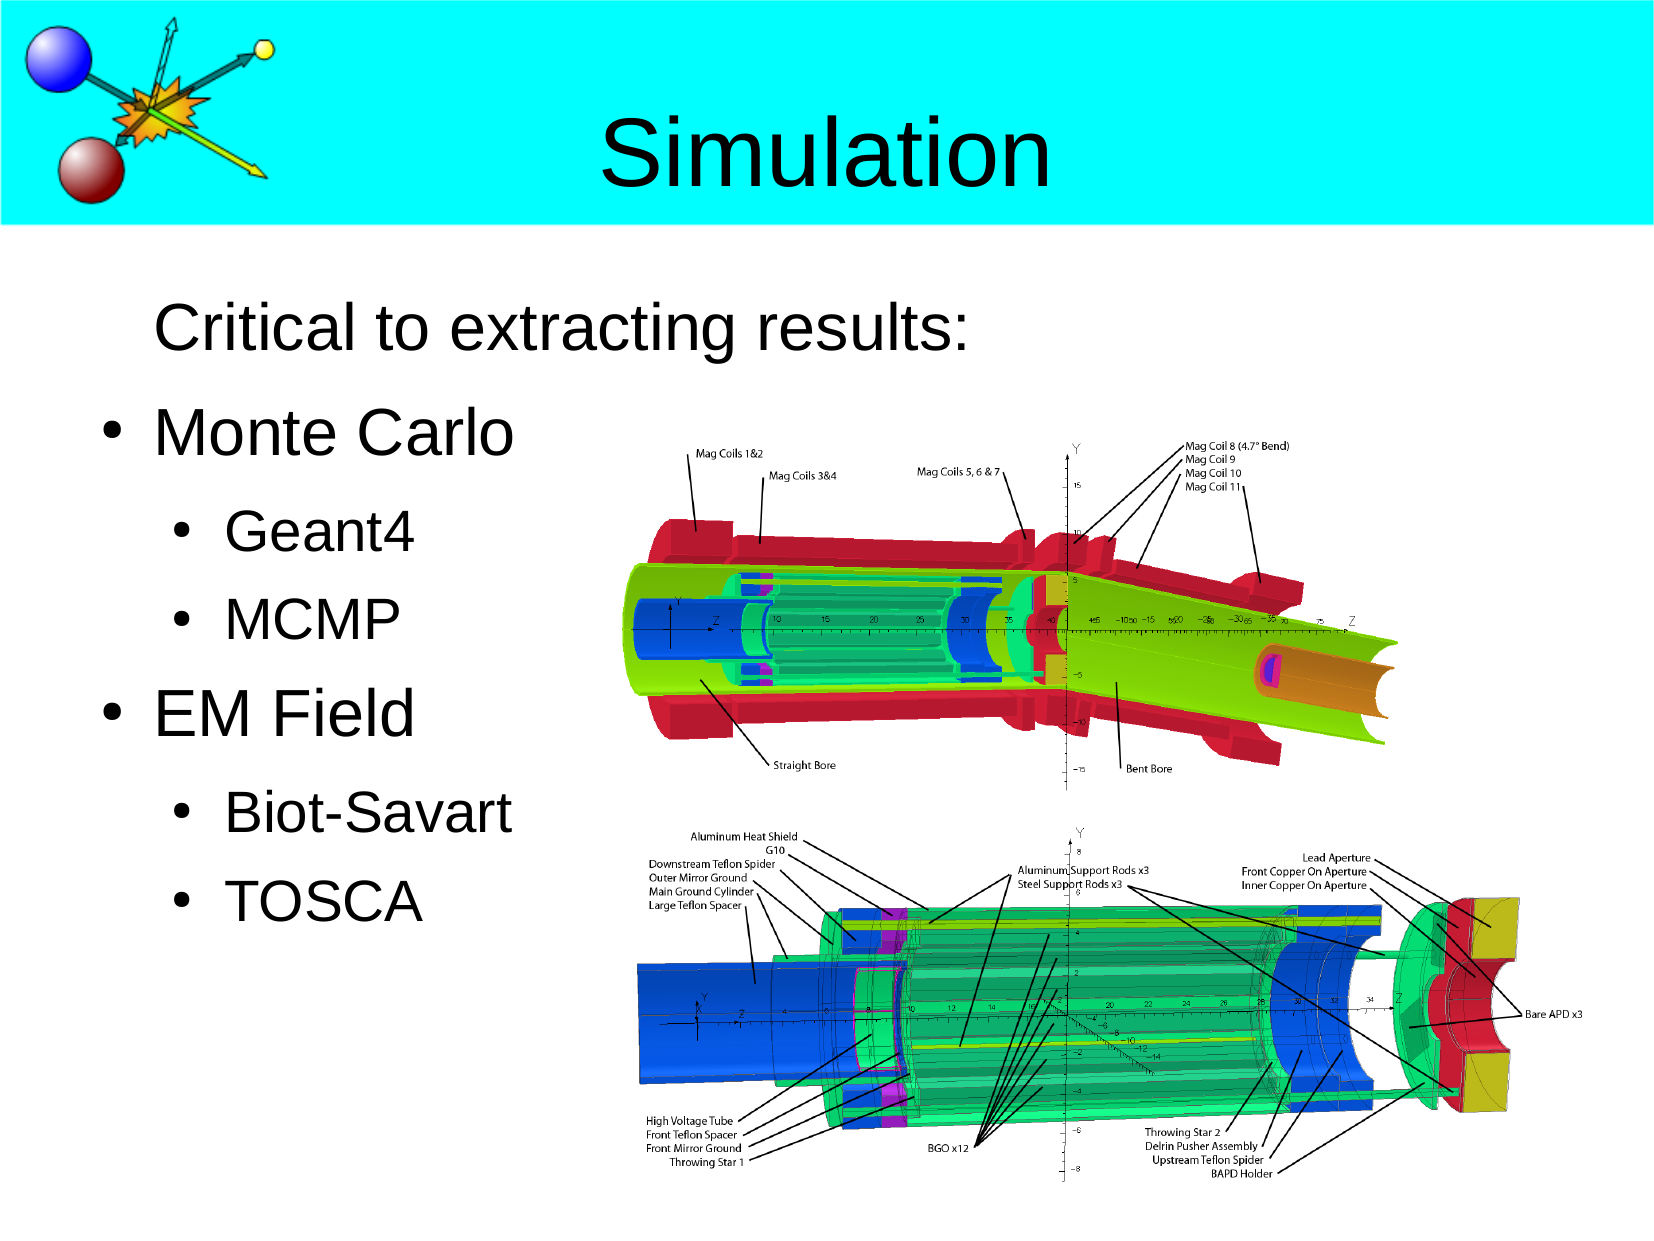

# Simulation
Critical to extracting results:
Monte Carlo
Geant4
MCMP
EM Field
Biot-Savart
TOSCA